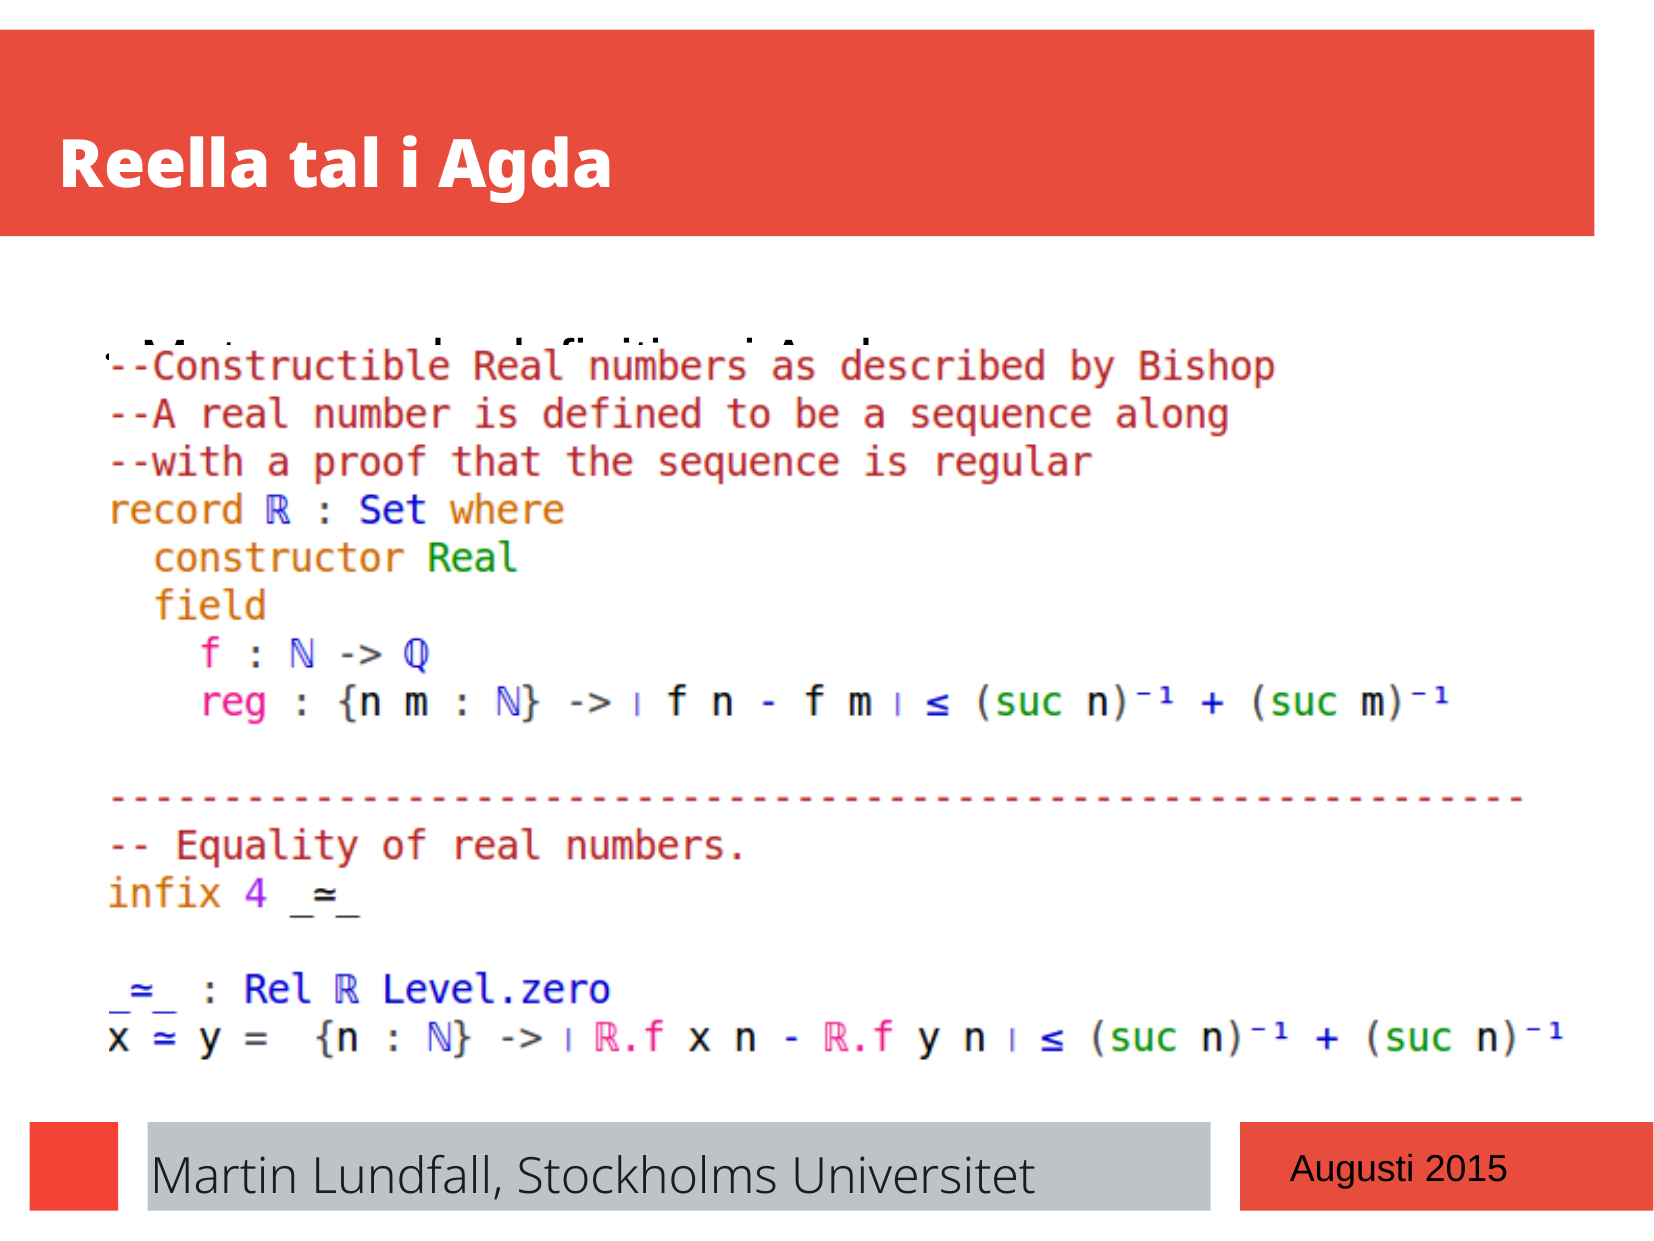

# Reella tal i Agda
Motsvarande definition i Agda:
Martin Lundfall, Stockholms Universitet
Augusti 2015